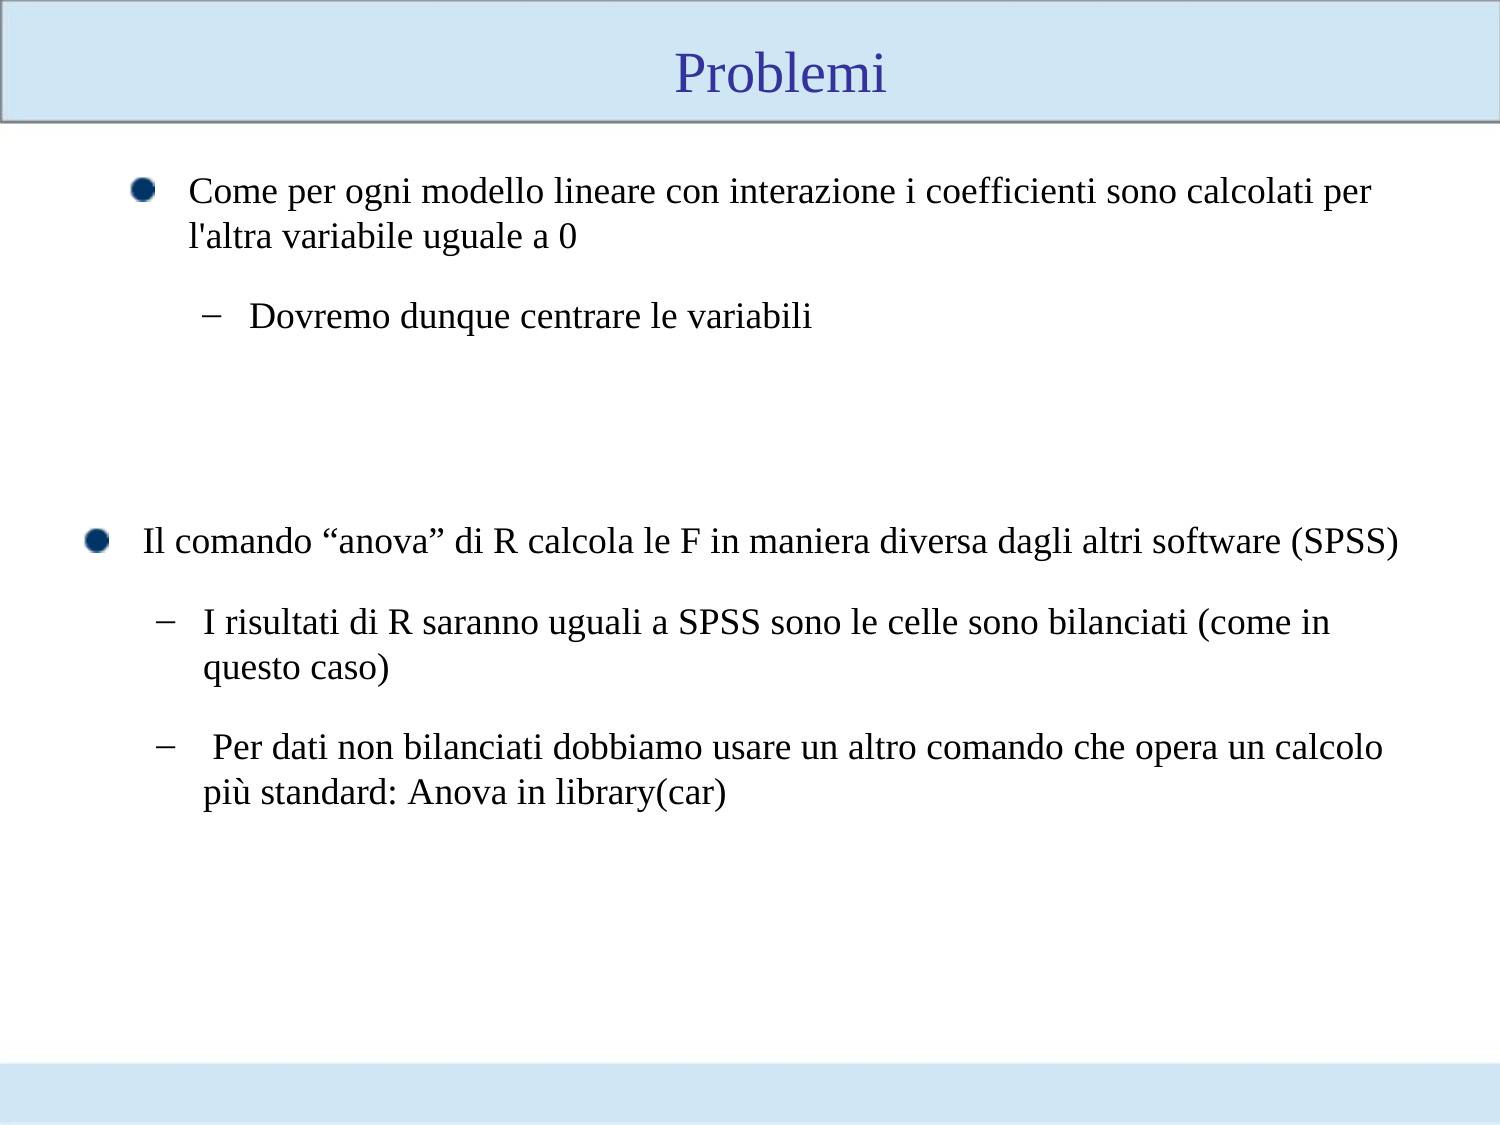

# Problemi
Come per ogni modello lineare con interazione i coefficienti sono calcolati per l'altra variabile uguale a 0
Dovremo dunque centrare le variabili
Il comando “anova” di R calcola le F in maniera diversa dagli altri software (SPSS)
I risultati di R saranno uguali a SPSS sono le celle sono bilanciati (come in questo caso)
 Per dati non bilanciati dobbiamo usare un altro comando che opera un calcolo più standard: Anova in library(car)